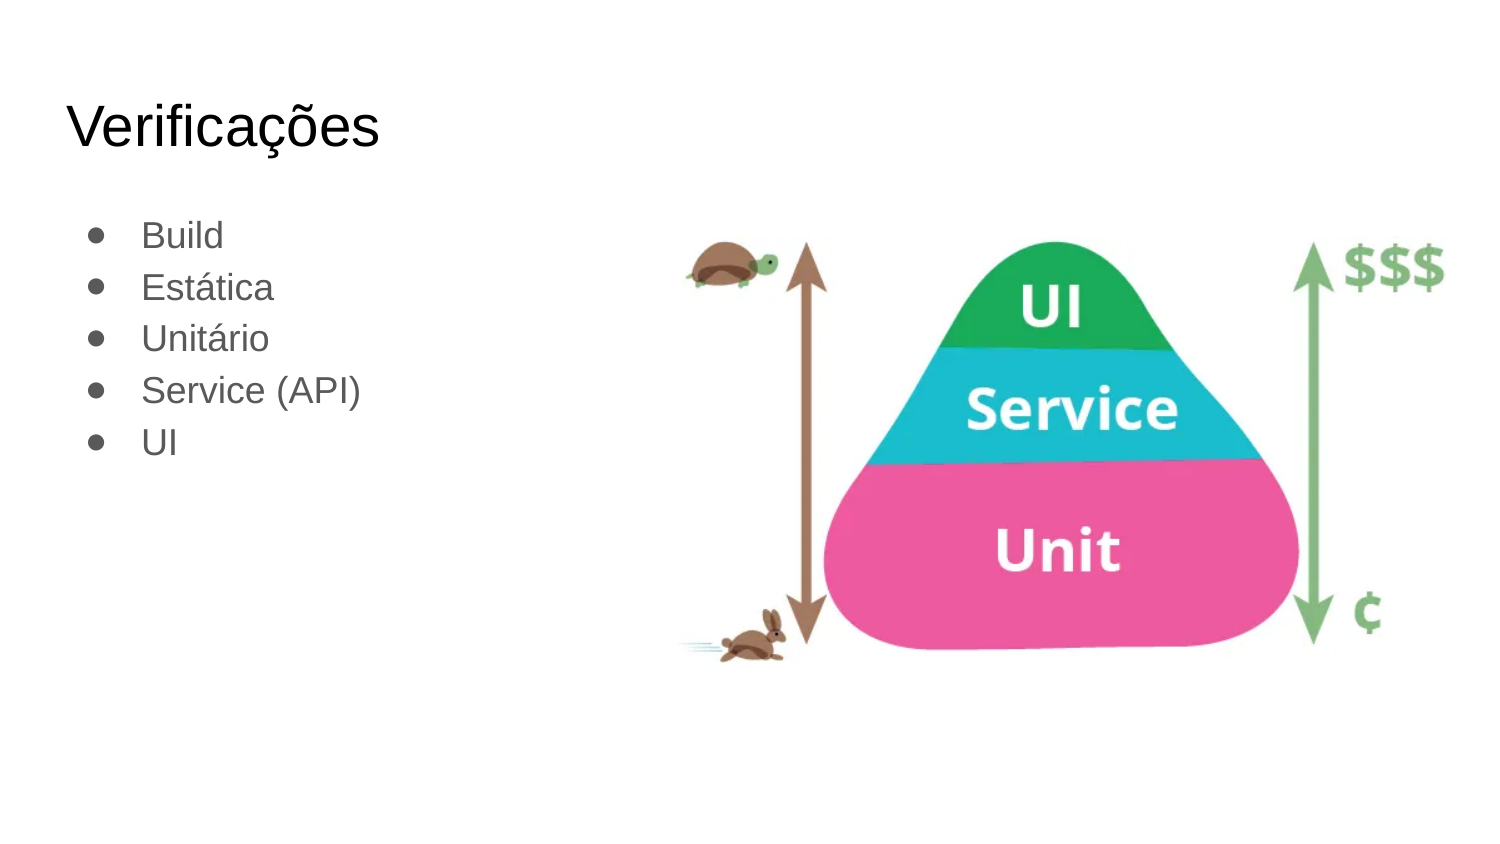

# Verificações
Build
Estática
Unitário
Service (API)
UI